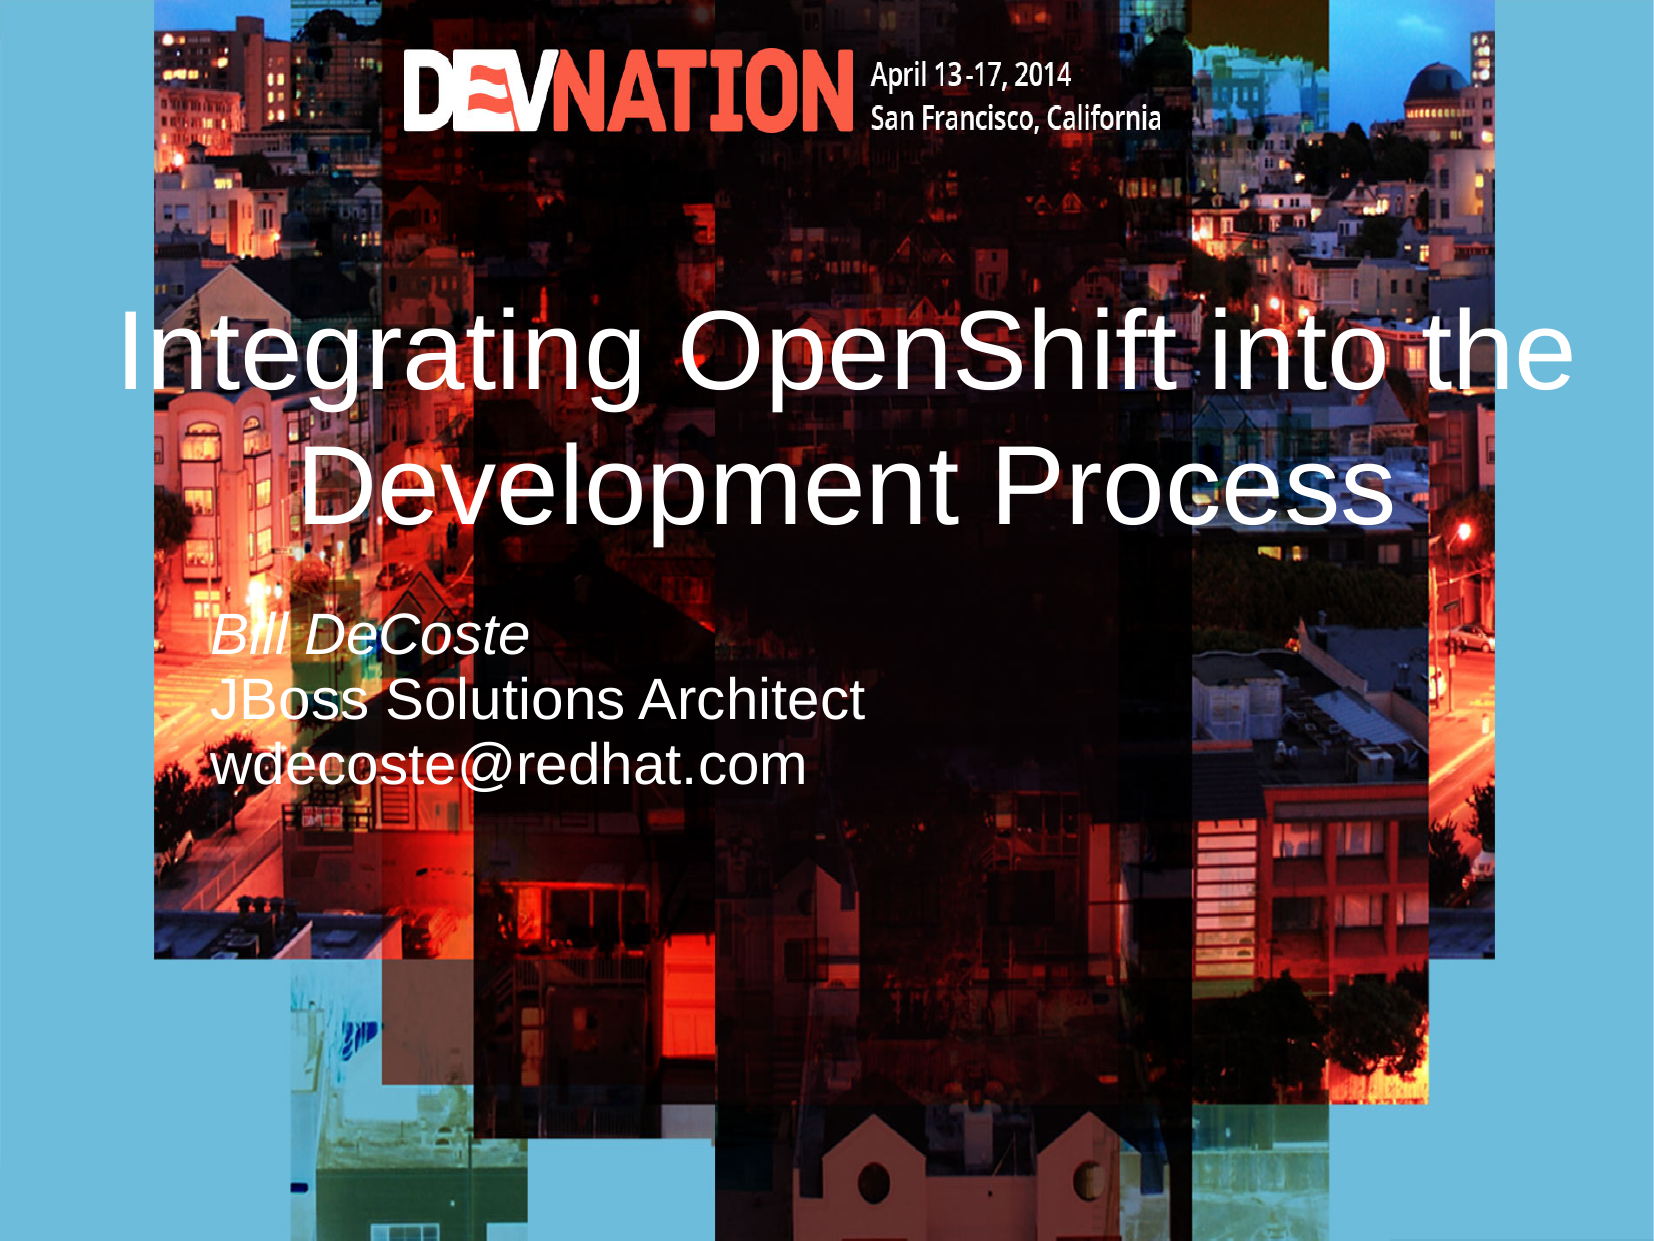

Integrating OpenShift into the Development Process
Bill DeCoste
JBoss Solutions Architect
wdecoste@redhat.com